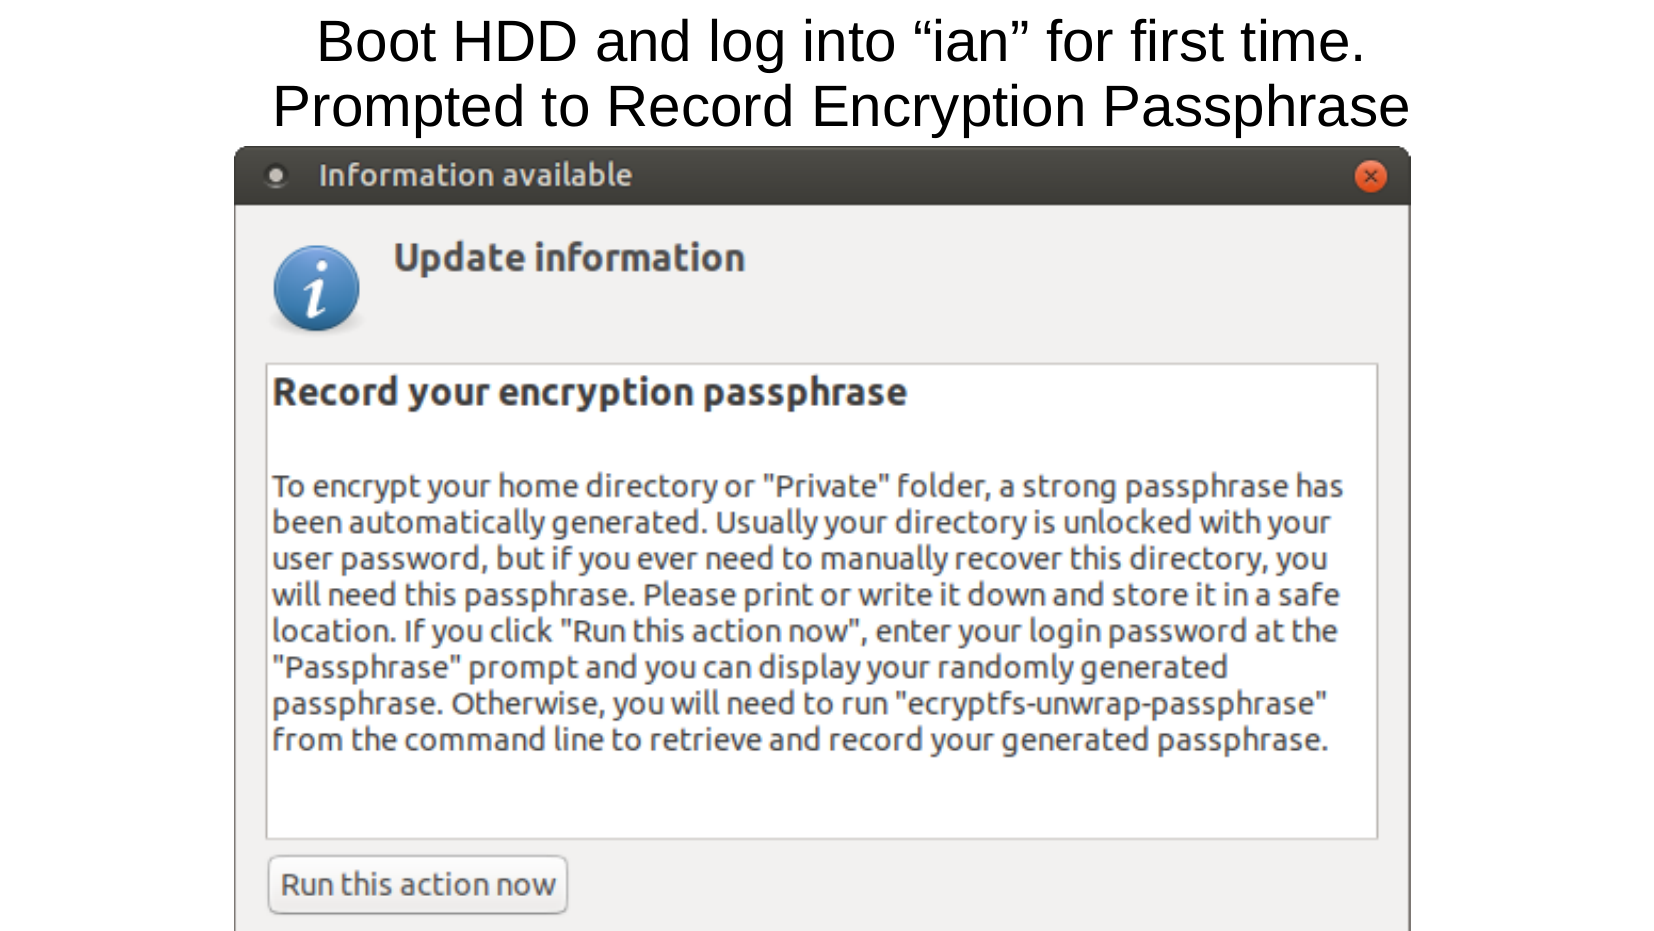

# Boot HDD and log into “ian” for first time. Prompted to Record Encryption Passphrase